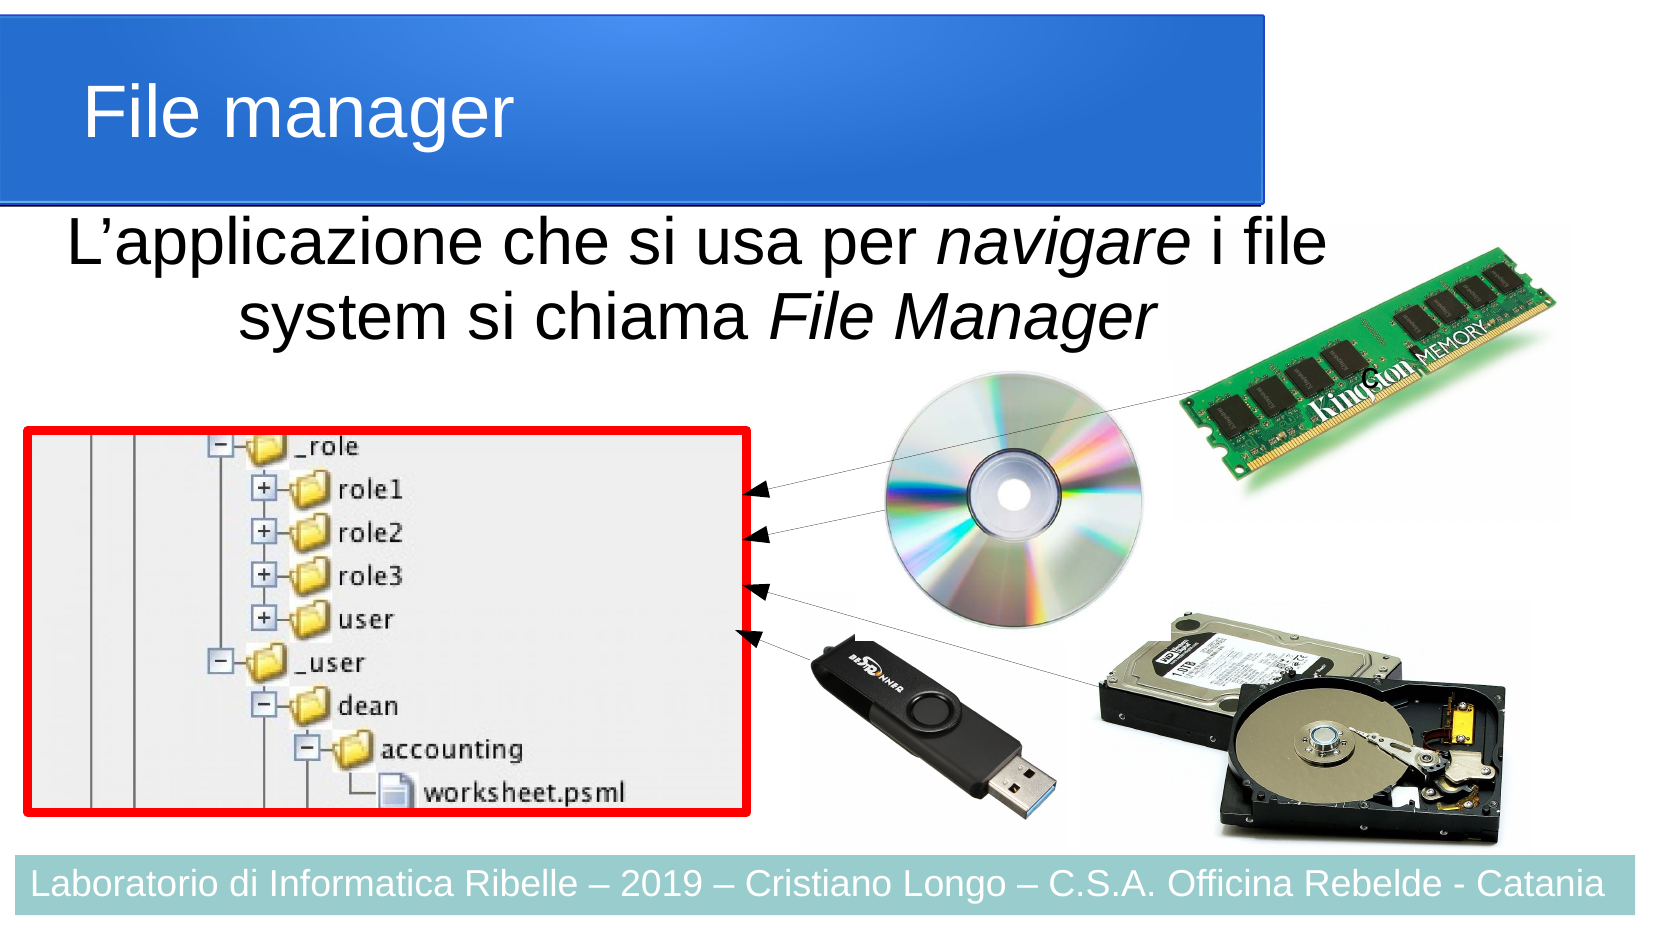

# File manager
L’applicazione che si usa per navigare i file system si chiama File Manager
c
Laboratorio di Informatica Ribelle – 2019 – Cristiano Longo – C.S.A. Officina Rebelde - Catania